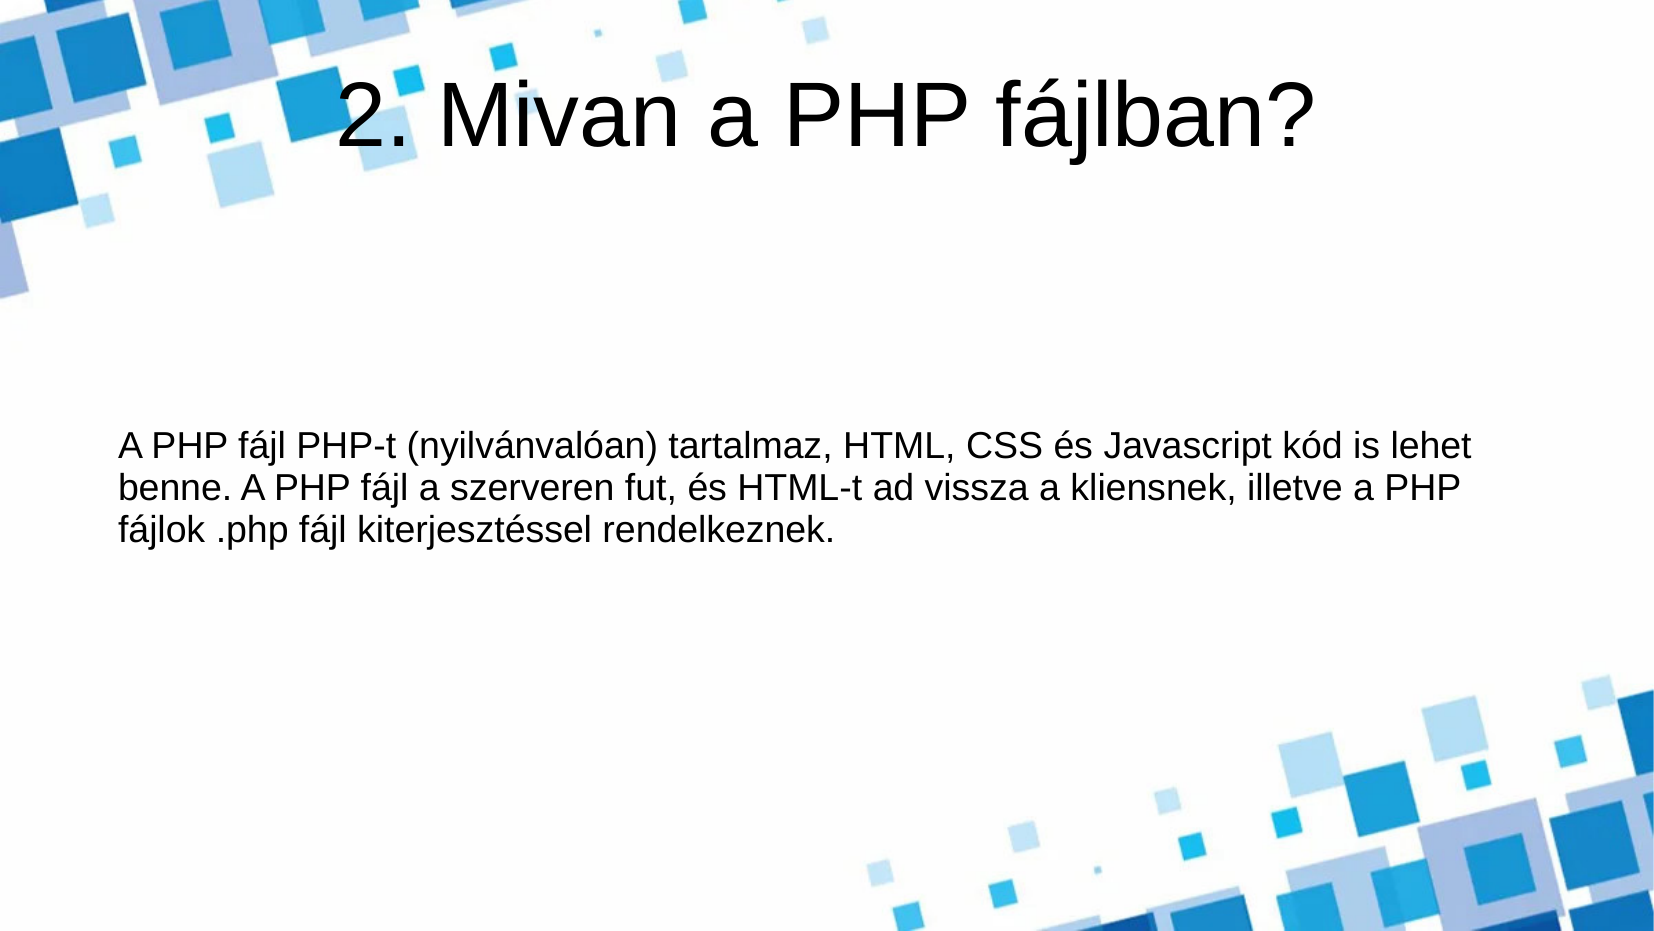

# 2. Mivan a PHP fájlban?
A PHP fájl PHP-t (nyilvánvalóan) tartalmaz, HTML, CSS és Javascript kód is lehet benne. A PHP fájl a szerveren fut, és HTML-t ad vissza a kliensnek, illetve a PHP fájlok .php fájl kiterjesztéssel rendelkeznek.